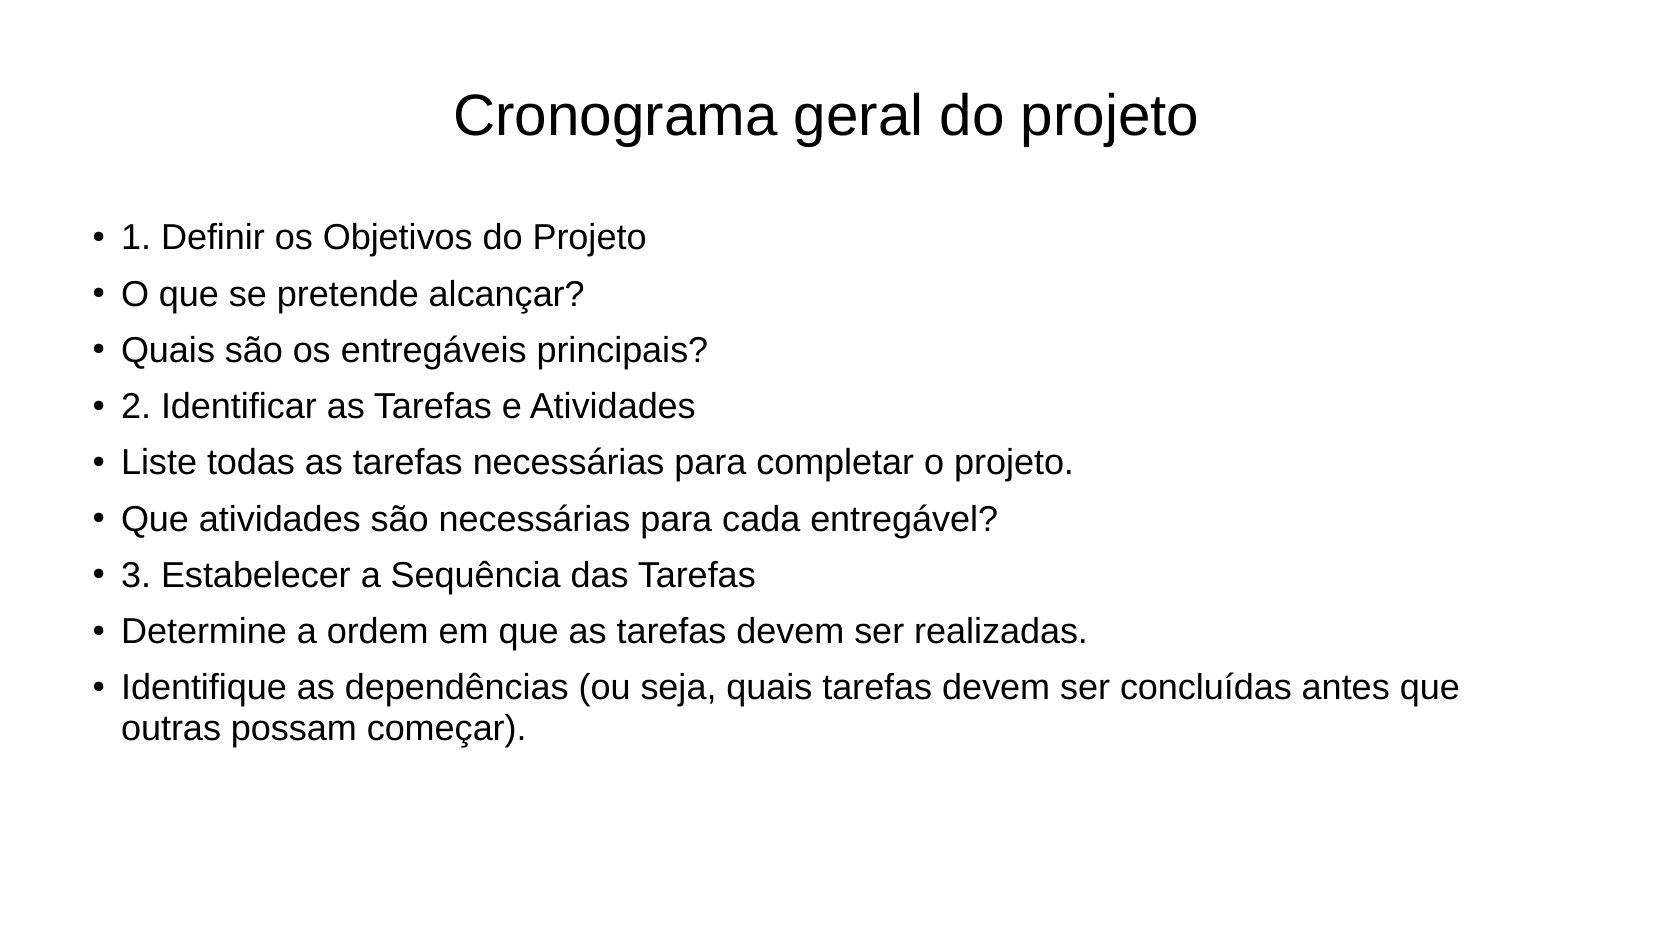

# Cronograma geral do projeto
1. Definir os Objetivos do Projeto
O que se pretende alcançar?
Quais são os entregáveis principais?
2. Identificar as Tarefas e Atividades
Liste todas as tarefas necessárias para completar o projeto.
Que atividades são necessárias para cada entregável?
3. Estabelecer a Sequência das Tarefas
Determine a ordem em que as tarefas devem ser realizadas.
Identifique as dependências (ou seja, quais tarefas devem ser concluídas antes que outras possam começar).